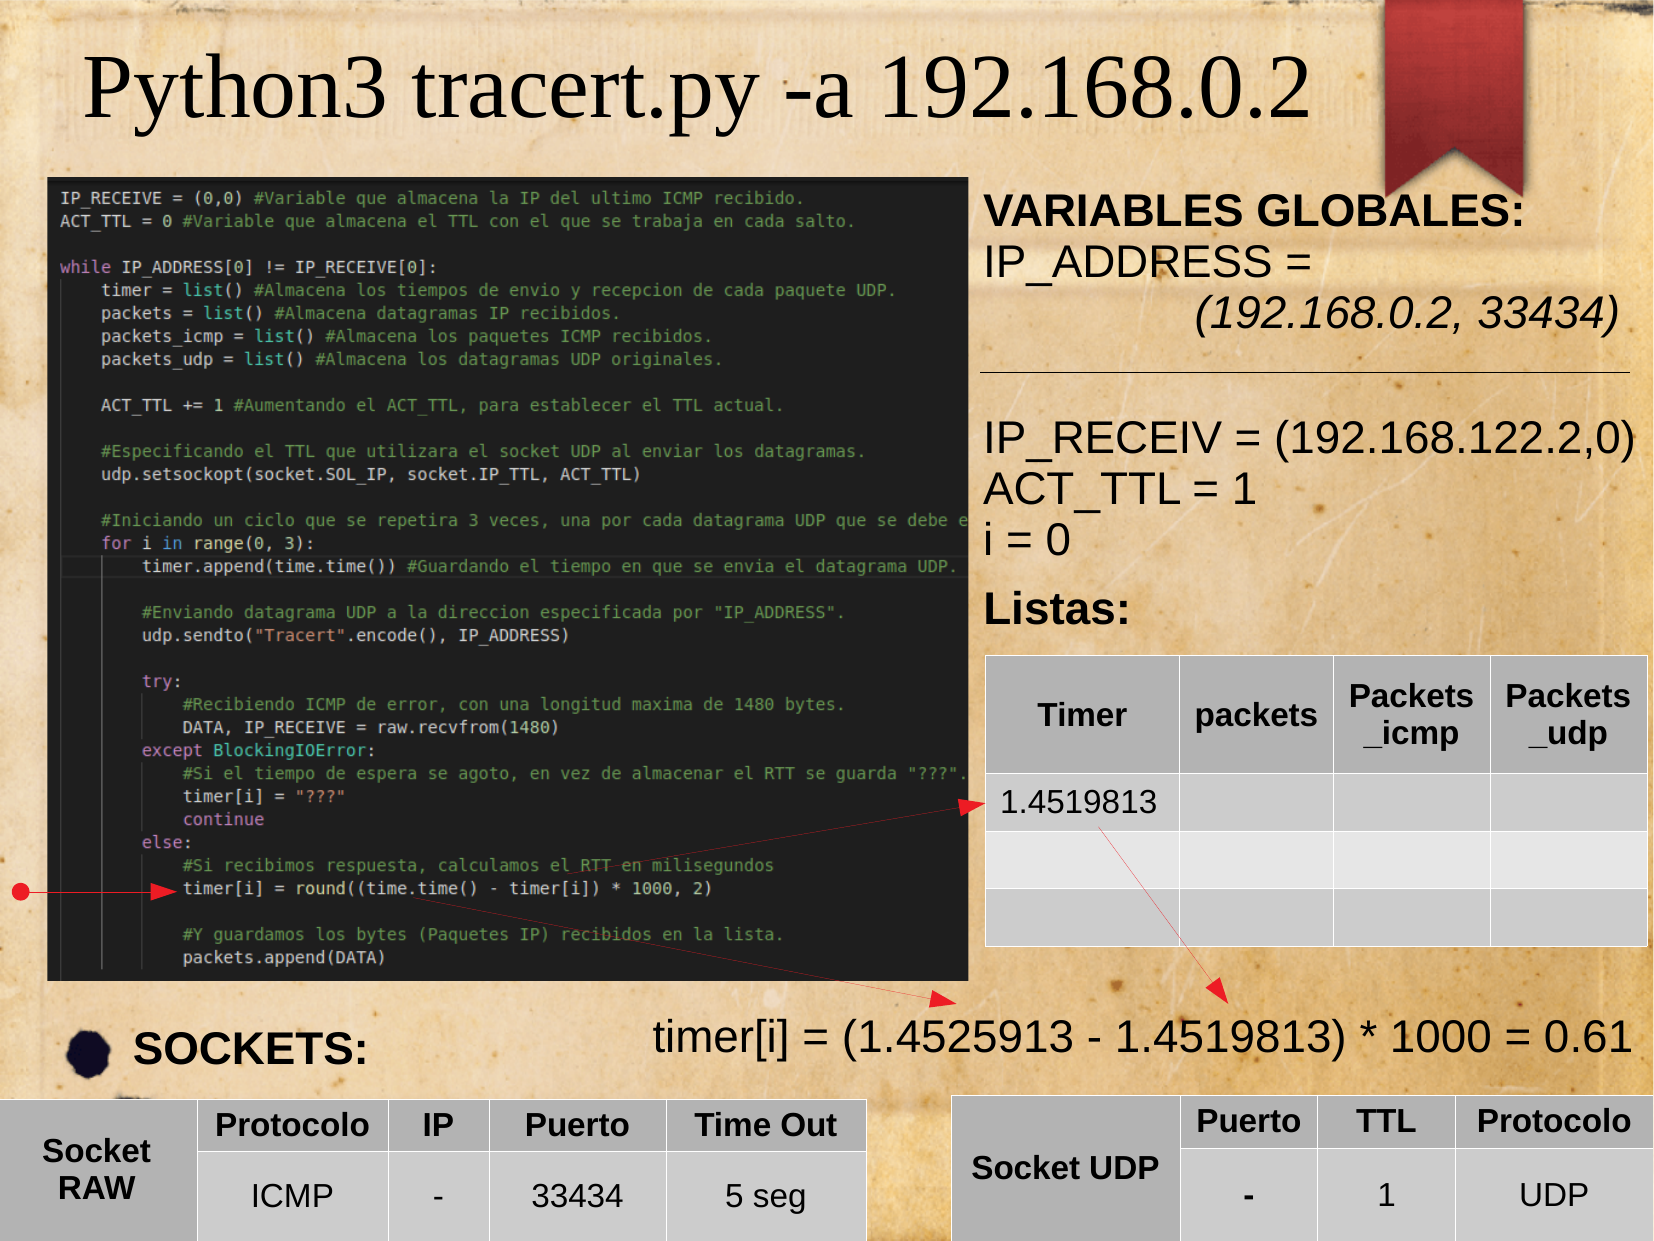

# Python3 tracert.py -a 192.168.0.2
VARIABLES GLOBALES:
IP_ADDRESS =
		 (192.168.0.2, 33434)
IP_RECEIV = (192.168.122.2,0)
ACT_TTL = 1
i = 0
Listas:
| Timer | packets | Packets \_icmp | Packets \_udp |
| --- | --- | --- | --- |
| 1.4519813 | | | |
| | | | |
| | | | |
timer[i] = (1.4525913 - 1.4519813) * 1000 = 0.61
SOCKETS:
| Socket UDP | Puerto | TTL | Protocolo |
| --- | --- | --- | --- |
| | - | 1 | UDP |
| Socket RAW | Protocolo | IP | Puerto | Time Out |
| --- | --- | --- | --- | --- |
| | ICMP | - | 33434 | 5 seg |